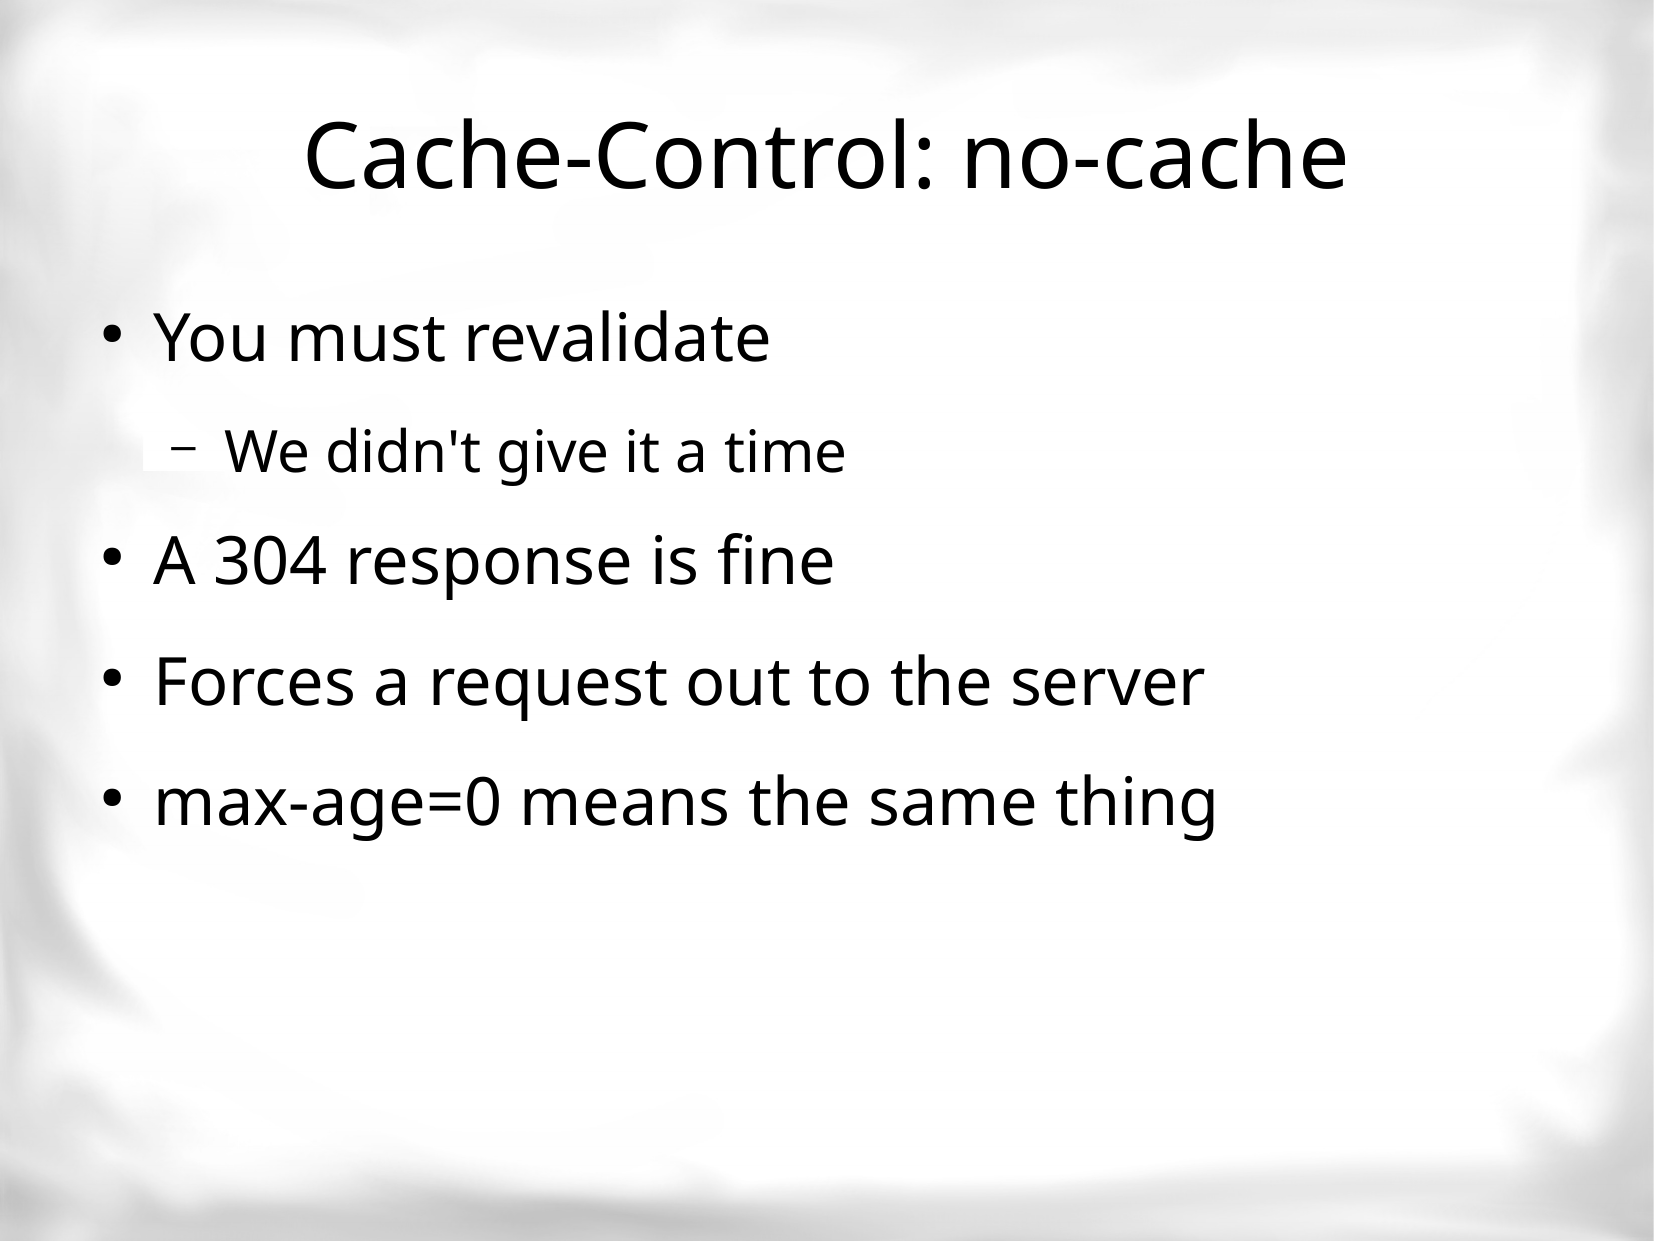

# Cache-Control: no-cache
You must revalidate
We didn't give it a time
A 304 response is fine
Forces a request out to the server
max-age=0 means the same thing